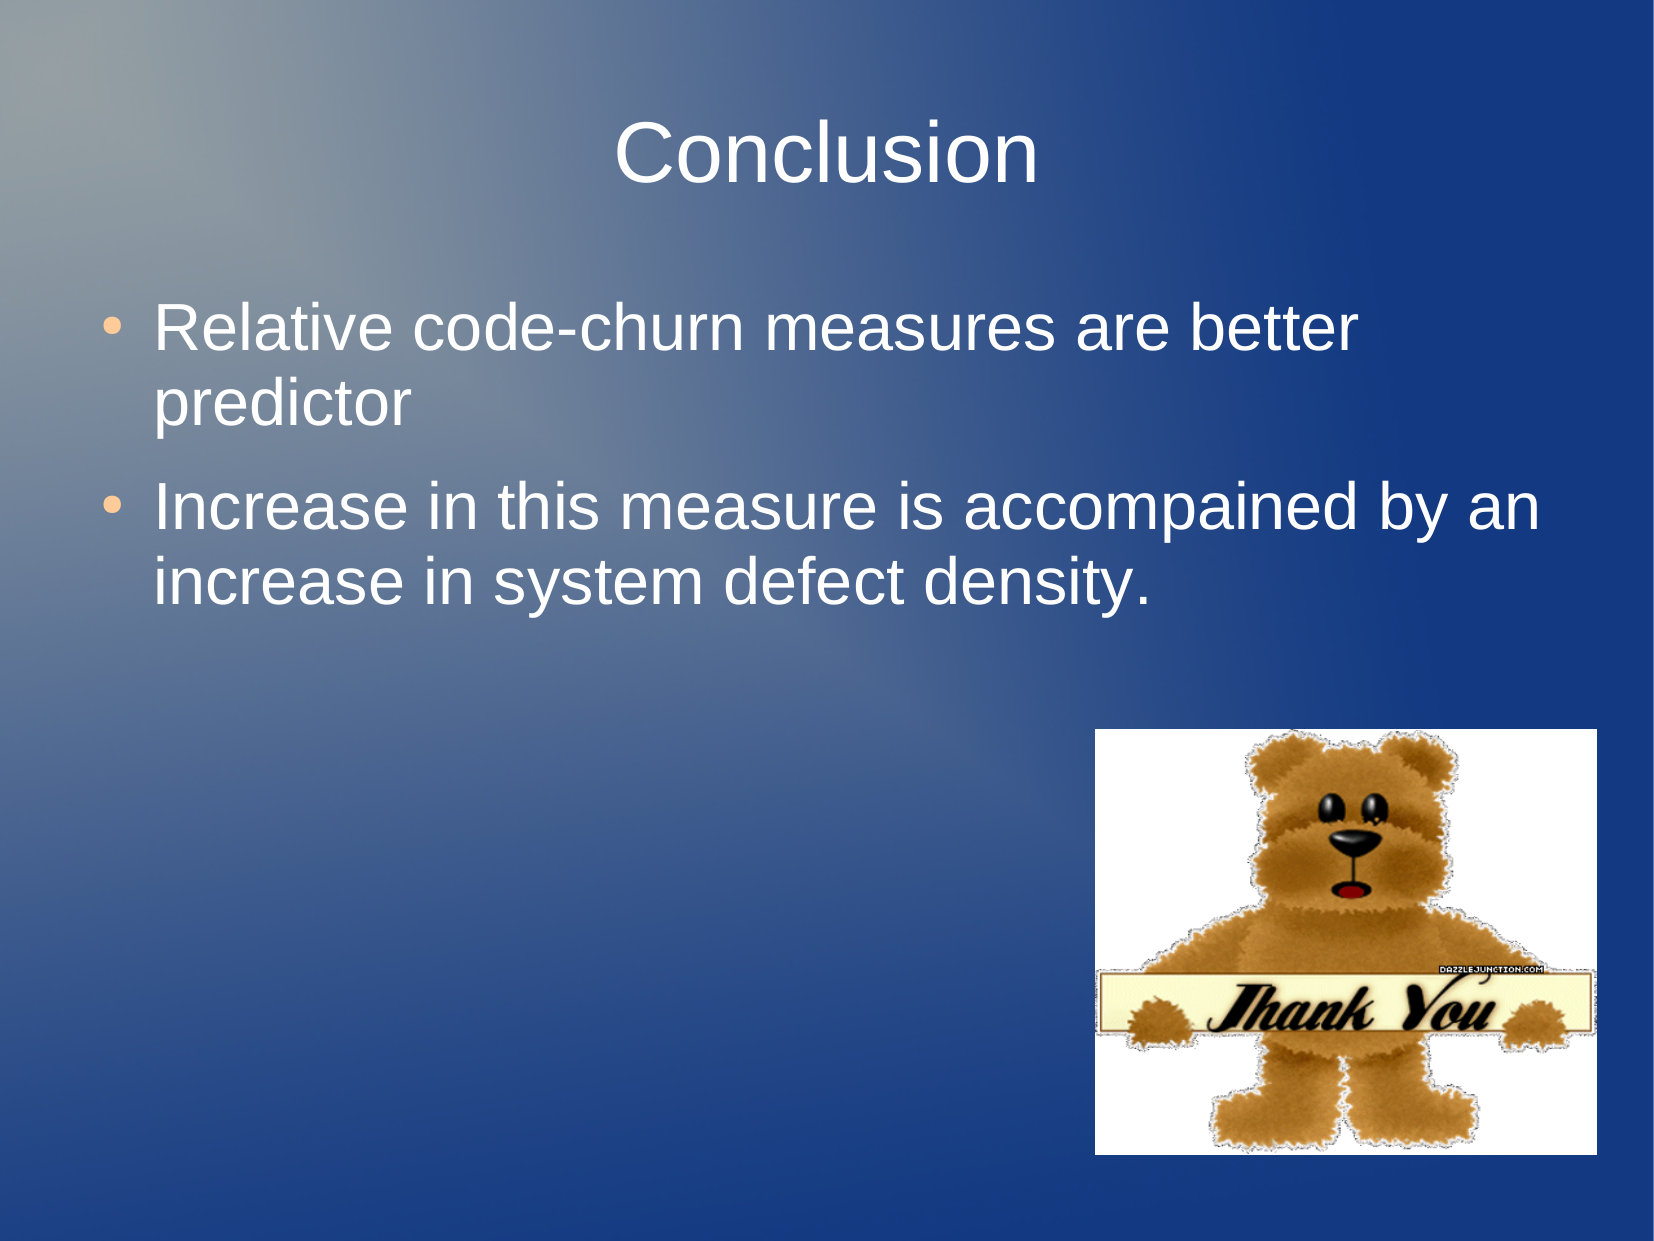

# Conclusion
Relative code-churn measures are better predictor
Increase in this measure is accompained by an increase in system defect density.